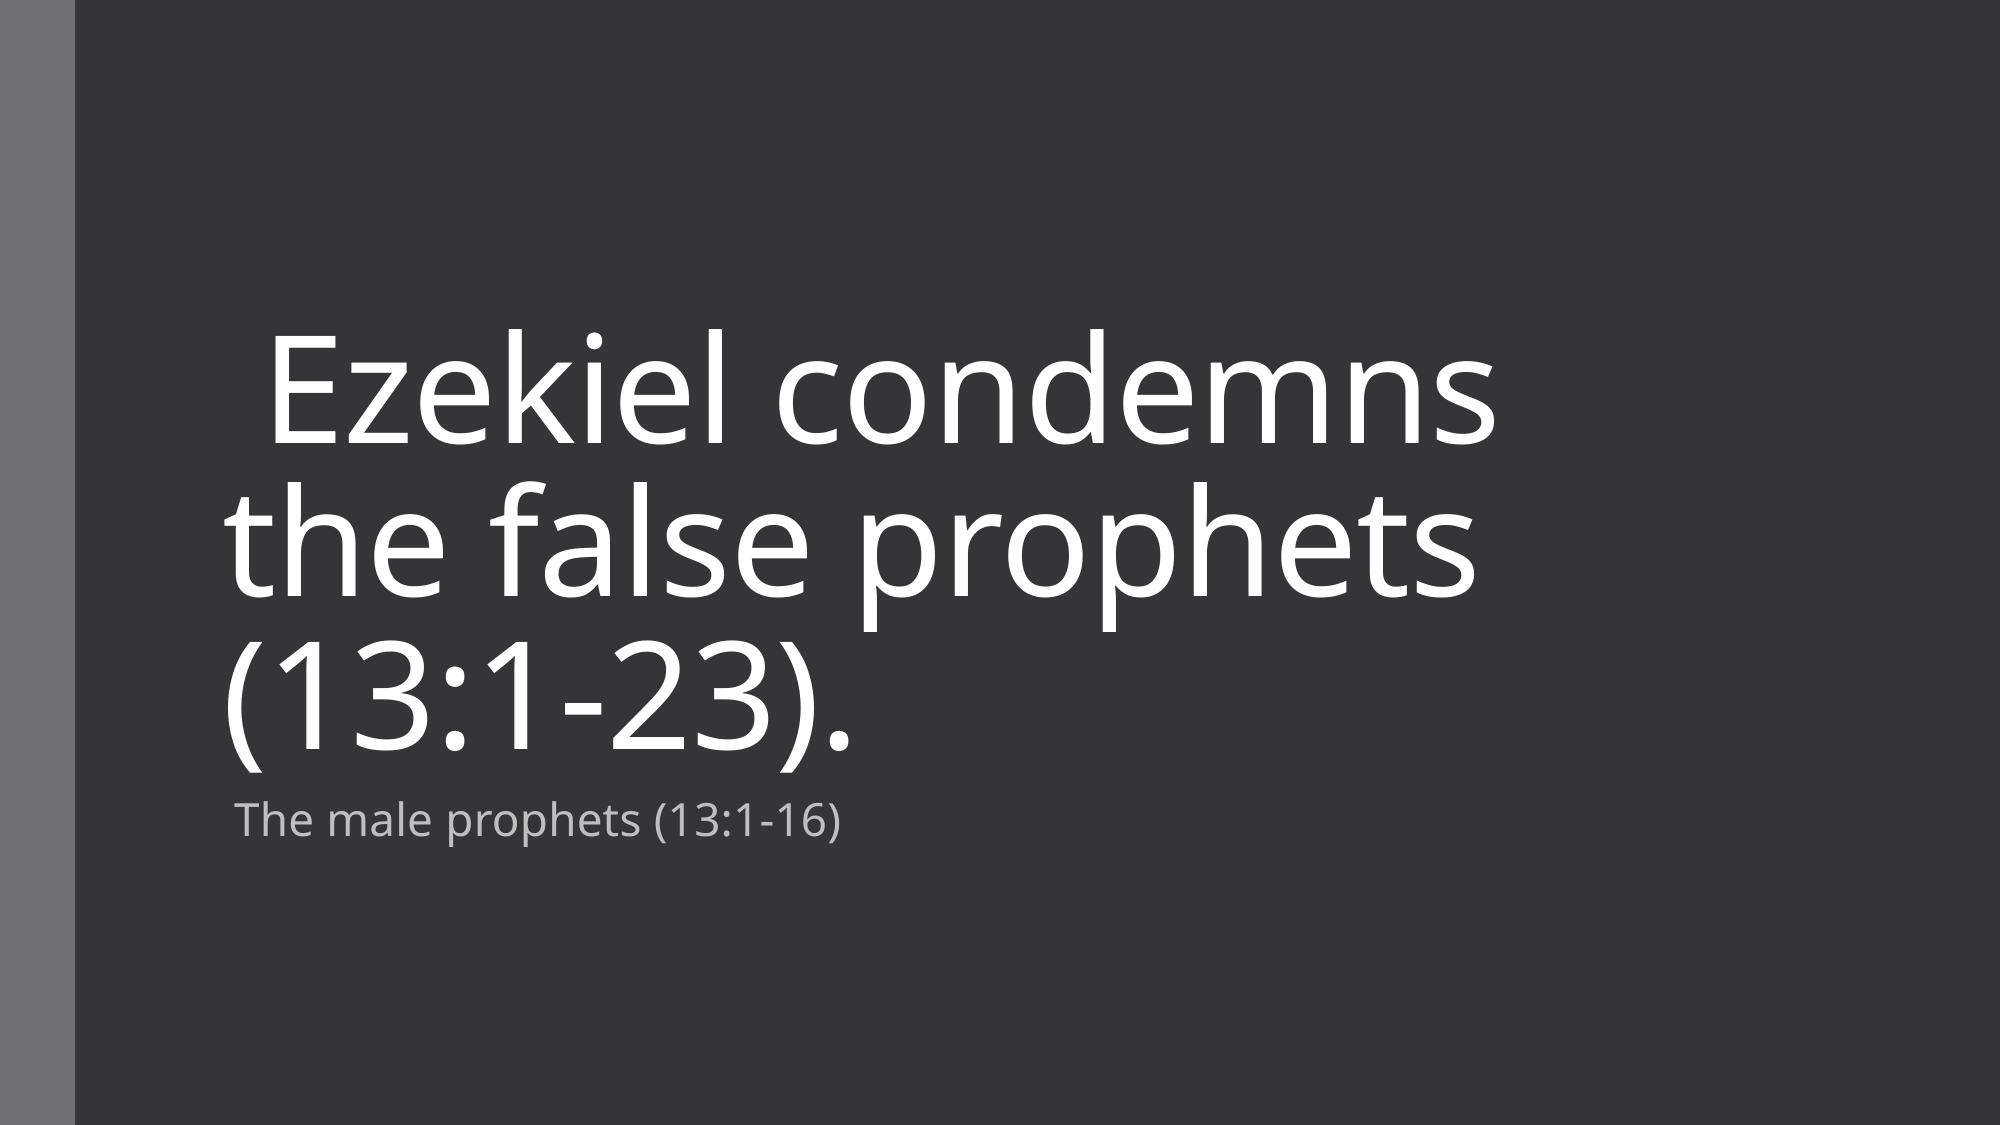

# Ezekiel condemns the false prophets (13:1-23).
 The male prophets (13:1-16)